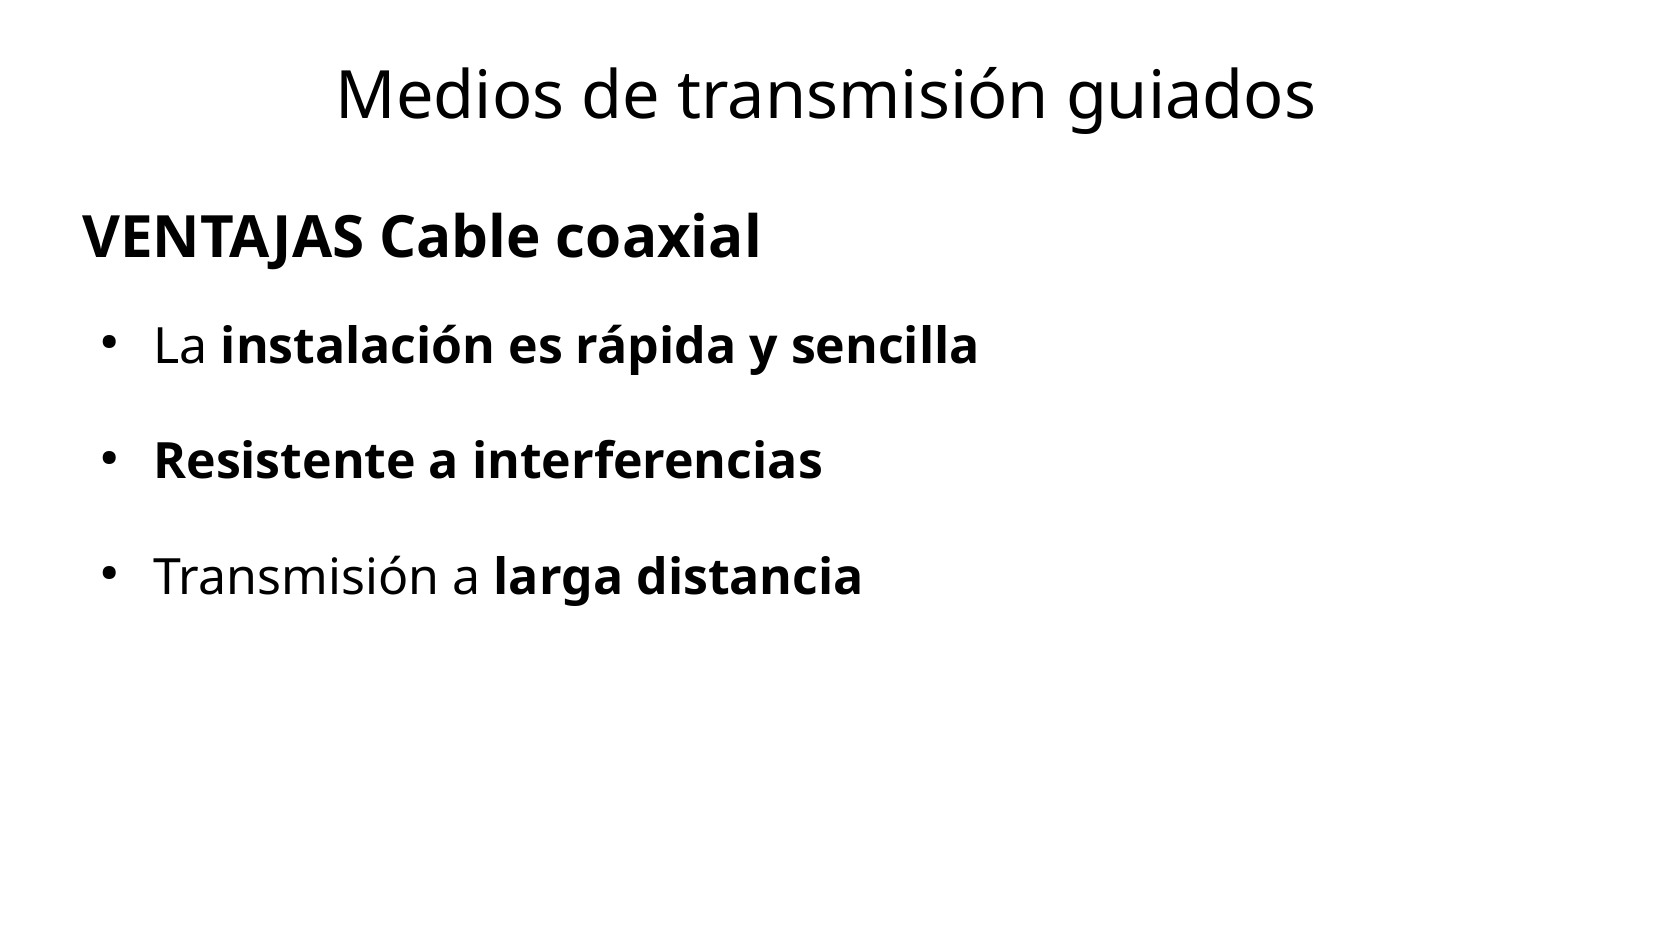

# Medios de transmisión guiados
VENTAJAS Cable coaxial
La instalación es rápida y sencilla
Resistente a interferencias
Transmisión a larga distancia